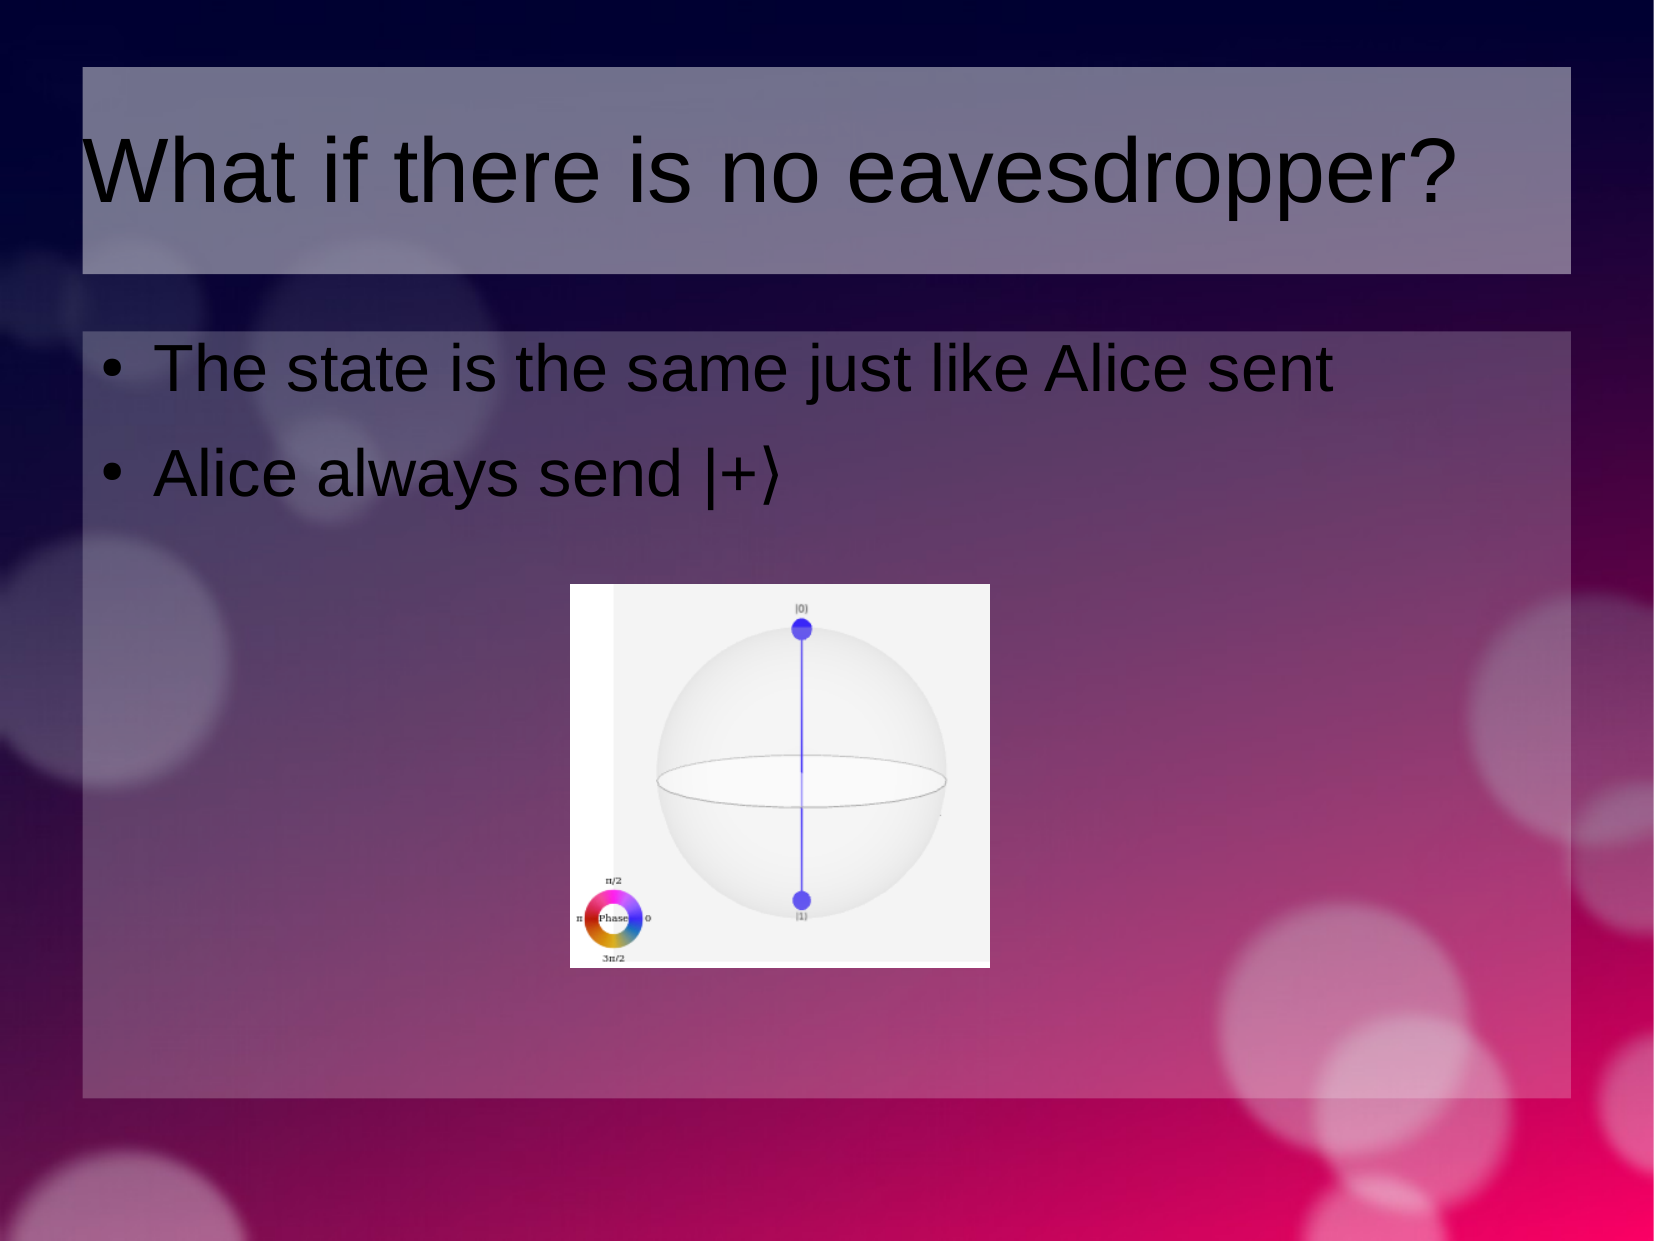

# What if there is no eavesdropper?
The state is the same just like Alice sent
Alice always send |+⟩